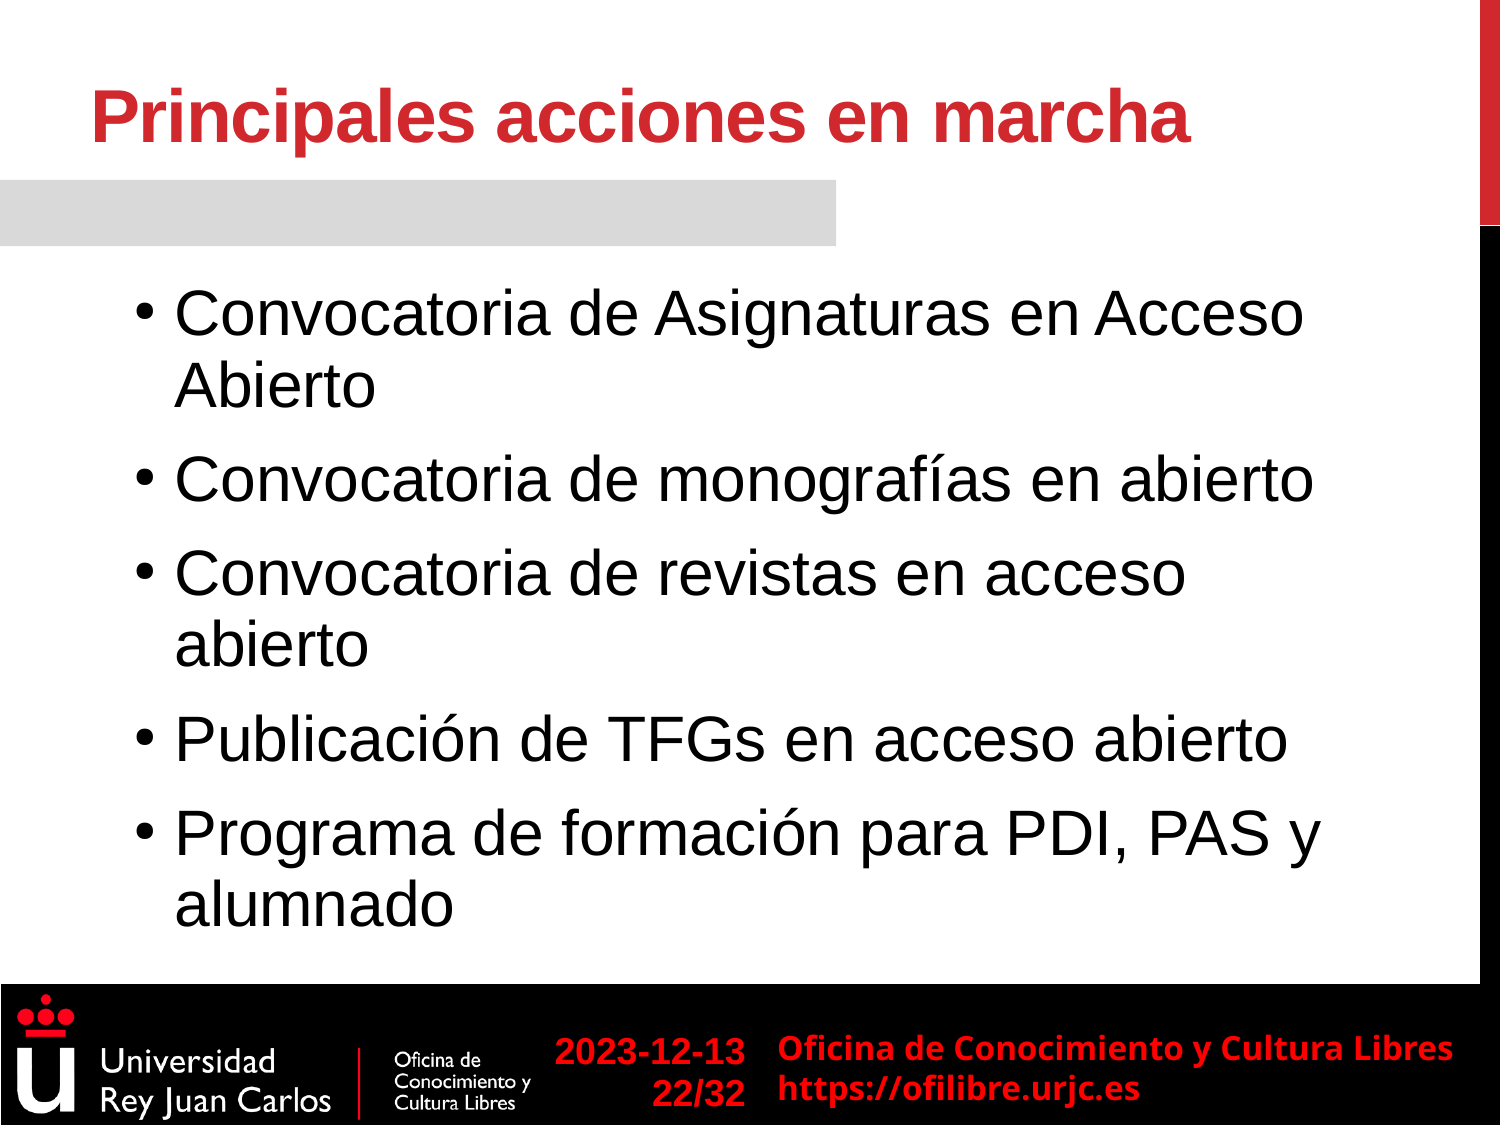

Principales acciones en marcha
# Convocatoria de Asignaturas en Acceso Abierto
Convocatoria de monografías en abierto
Convocatoria de revistas en acceso abierto
Publicación de TFGs en acceso abierto
Programa de formación para PDI, PAS y alumnado